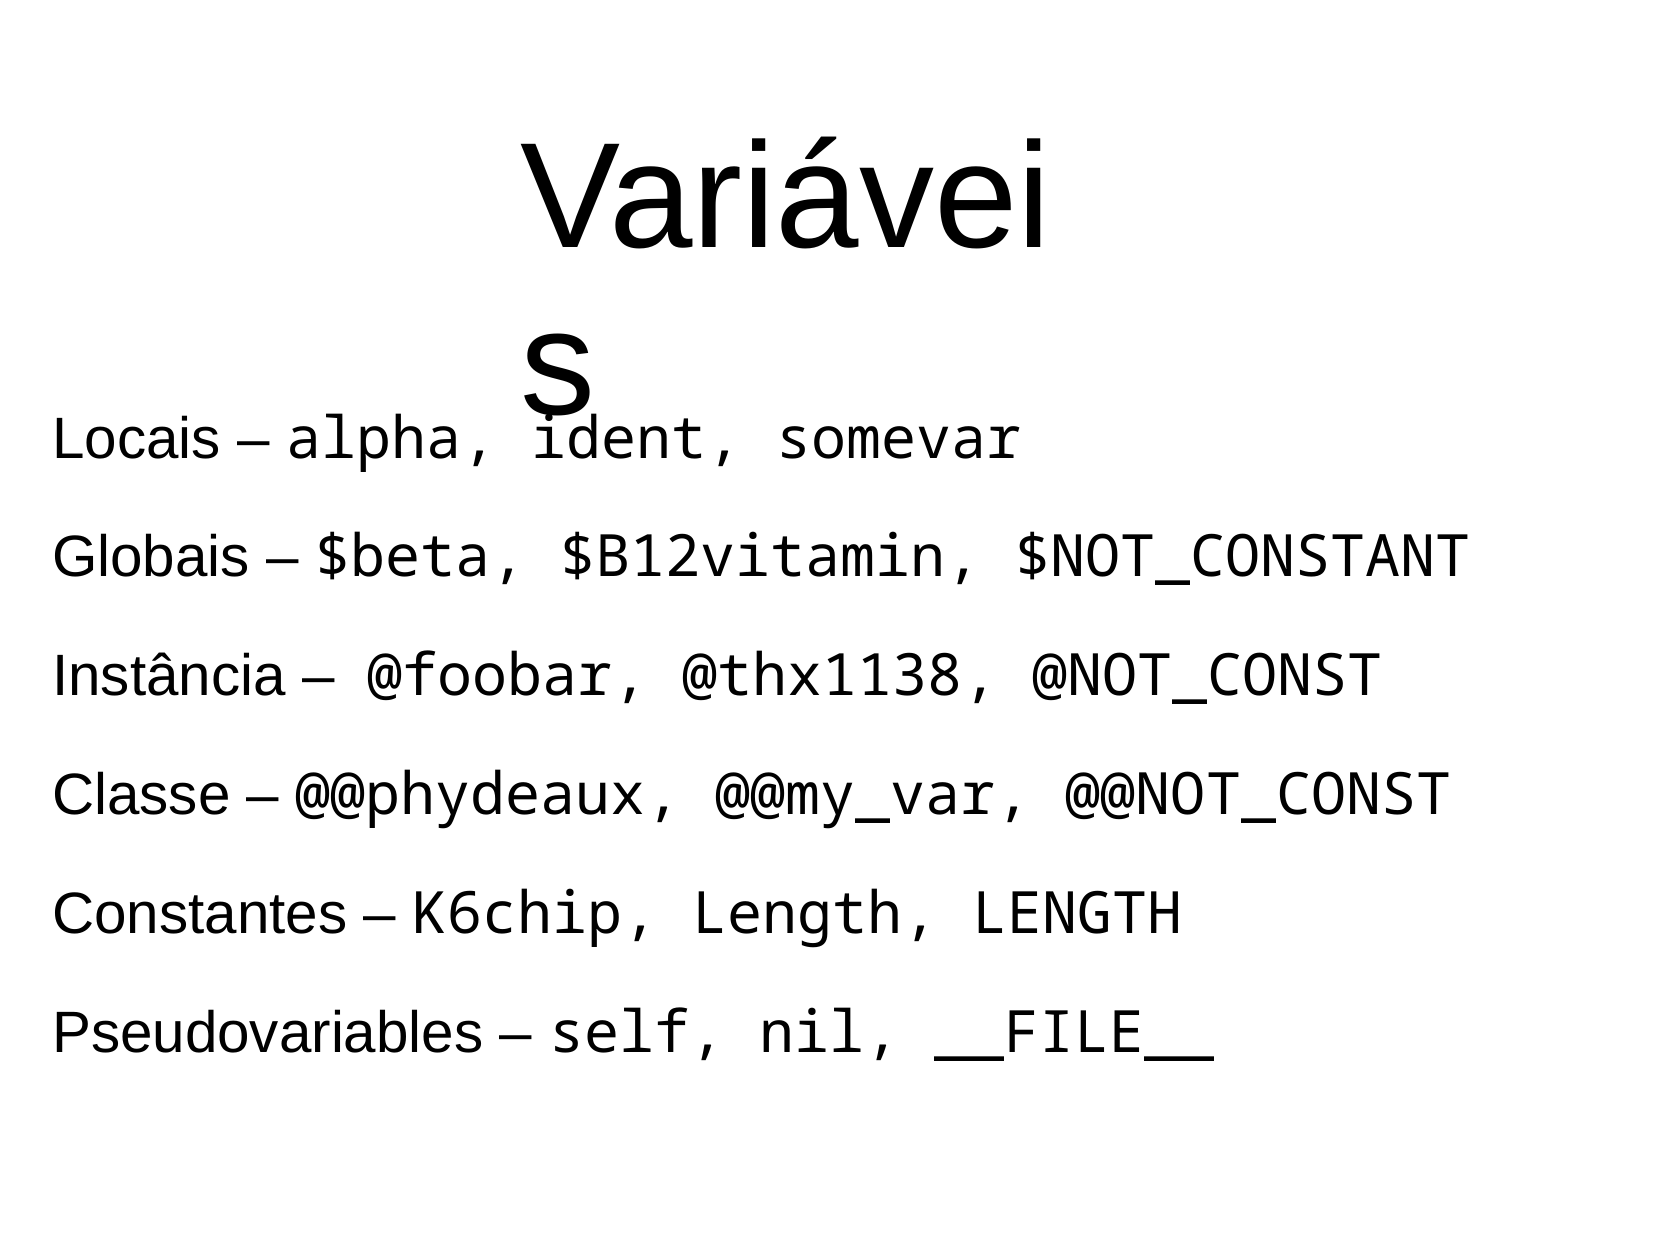

Variáveis
Locais – alpha, ident, somevar
Globais – $beta, $B12vitamin, $NOT_CONSTANT
Instância – @foobar, @thx1138, @NOT_CONST
Classe – @@phydeaux, @@my_var, @@NOT_CONST
Constantes – K6chip, Length, LENGTH
Pseudovariables – self, nil, __FILE__